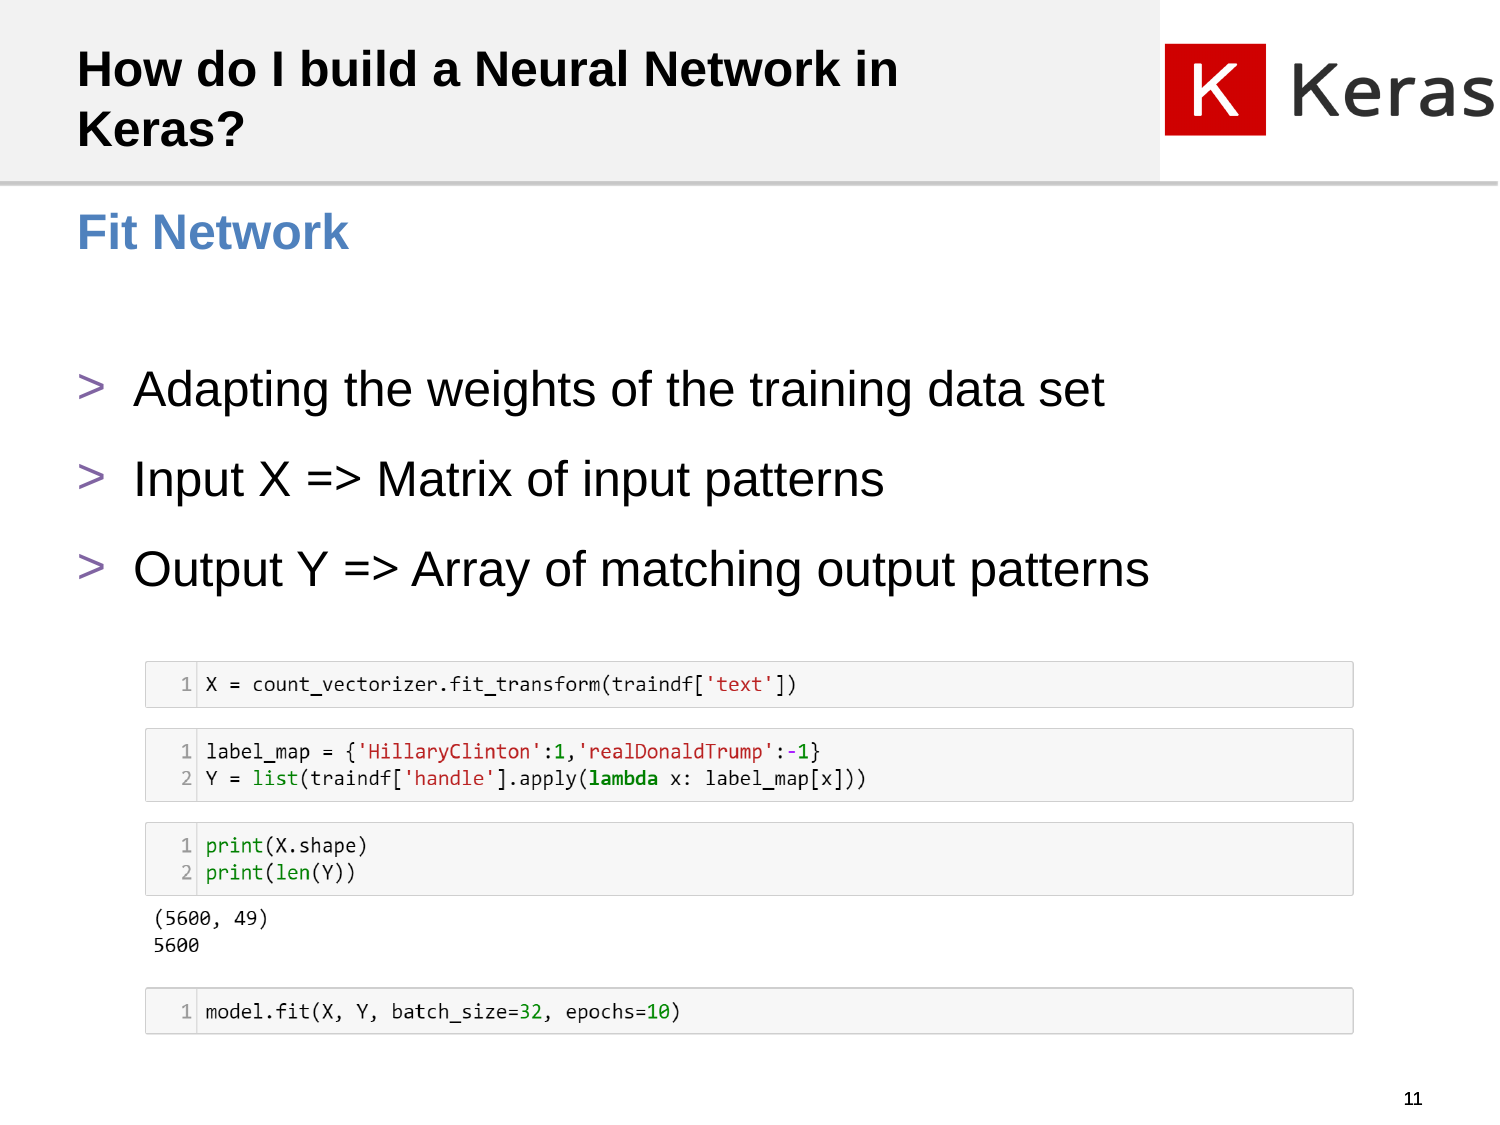

How do I build a Neural Network in Keras?
Fit Network
Adapting the weights of the training data set
Input X => Matrix of input patterns
Output Y => Array of matching output patterns